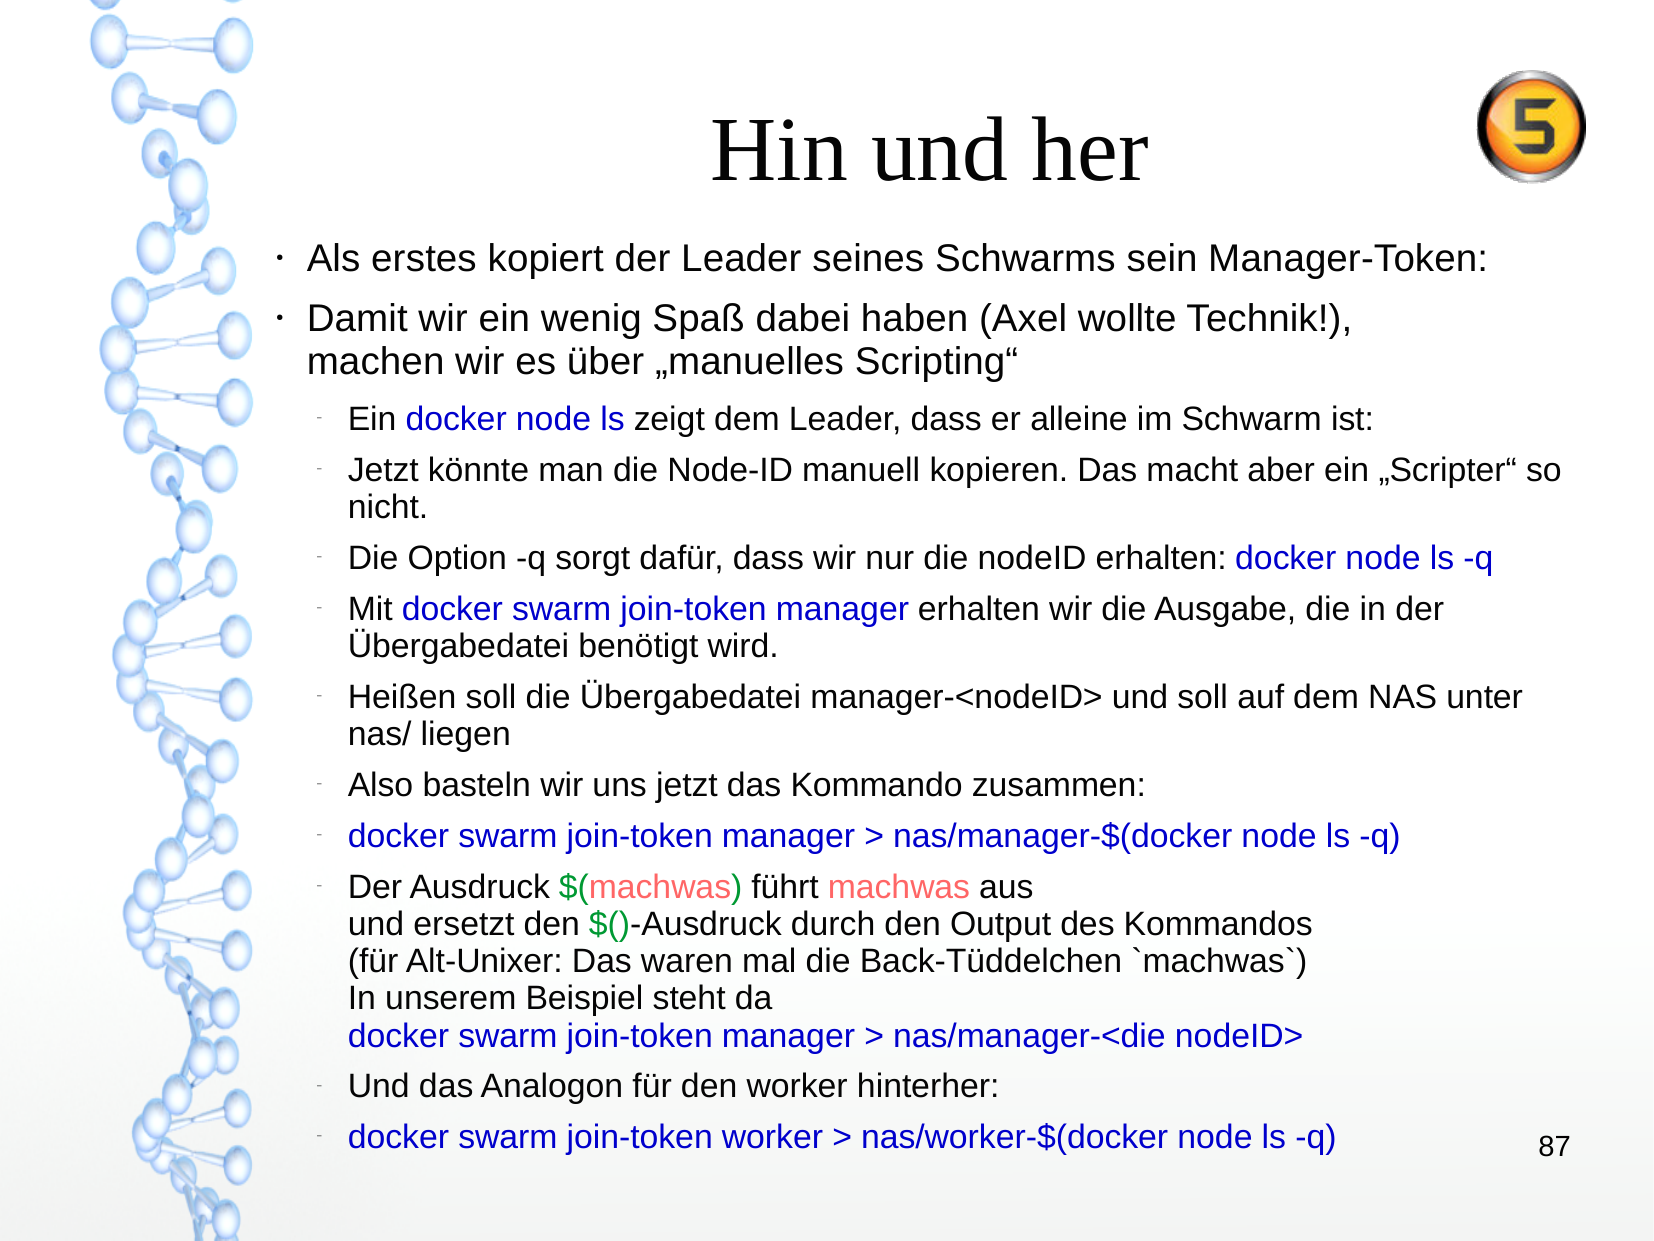

# Hin und her
Als erstes kopiert der Leader seines Schwarms sein Manager-Token:
Damit wir ein wenig Spaß dabei haben (Axel wollte Technik!),
machen wir es über „manuelles Scripting“
Ein docker node ls zeigt dem Leader, dass er alleine im Schwarm ist:
Jetzt könnte man die Node-ID manuell kopieren. Das macht aber ein „Scripter“ so nicht.
Die Option -q sorgt dafür, dass wir nur die nodeID erhalten: docker node ls -q
Mit docker swarm join-token manager erhalten wir die Ausgabe, die in der Übergabedatei benötigt wird.
Heißen soll die Übergabedatei manager-<nodeID> und soll auf dem NAS unter nas/ liegen
Also basteln wir uns jetzt das Kommando zusammen:
docker swarm join-token manager > nas/manager-$(docker node ls -q)
Der Ausdruck $(machwas) führt machwas aus
und ersetzt den $()-Ausdruck durch den Output des Kommandos
(für Alt-Unixer: Das waren mal die Back-Tüddelchen `machwas`)
In unserem Beispiel steht da
docker swarm join-token manager > nas/manager-<die nodeID>
Und das Analogon für den worker hinterher:
docker swarm join-token worker > nas/worker-$(docker node ls -q)
87